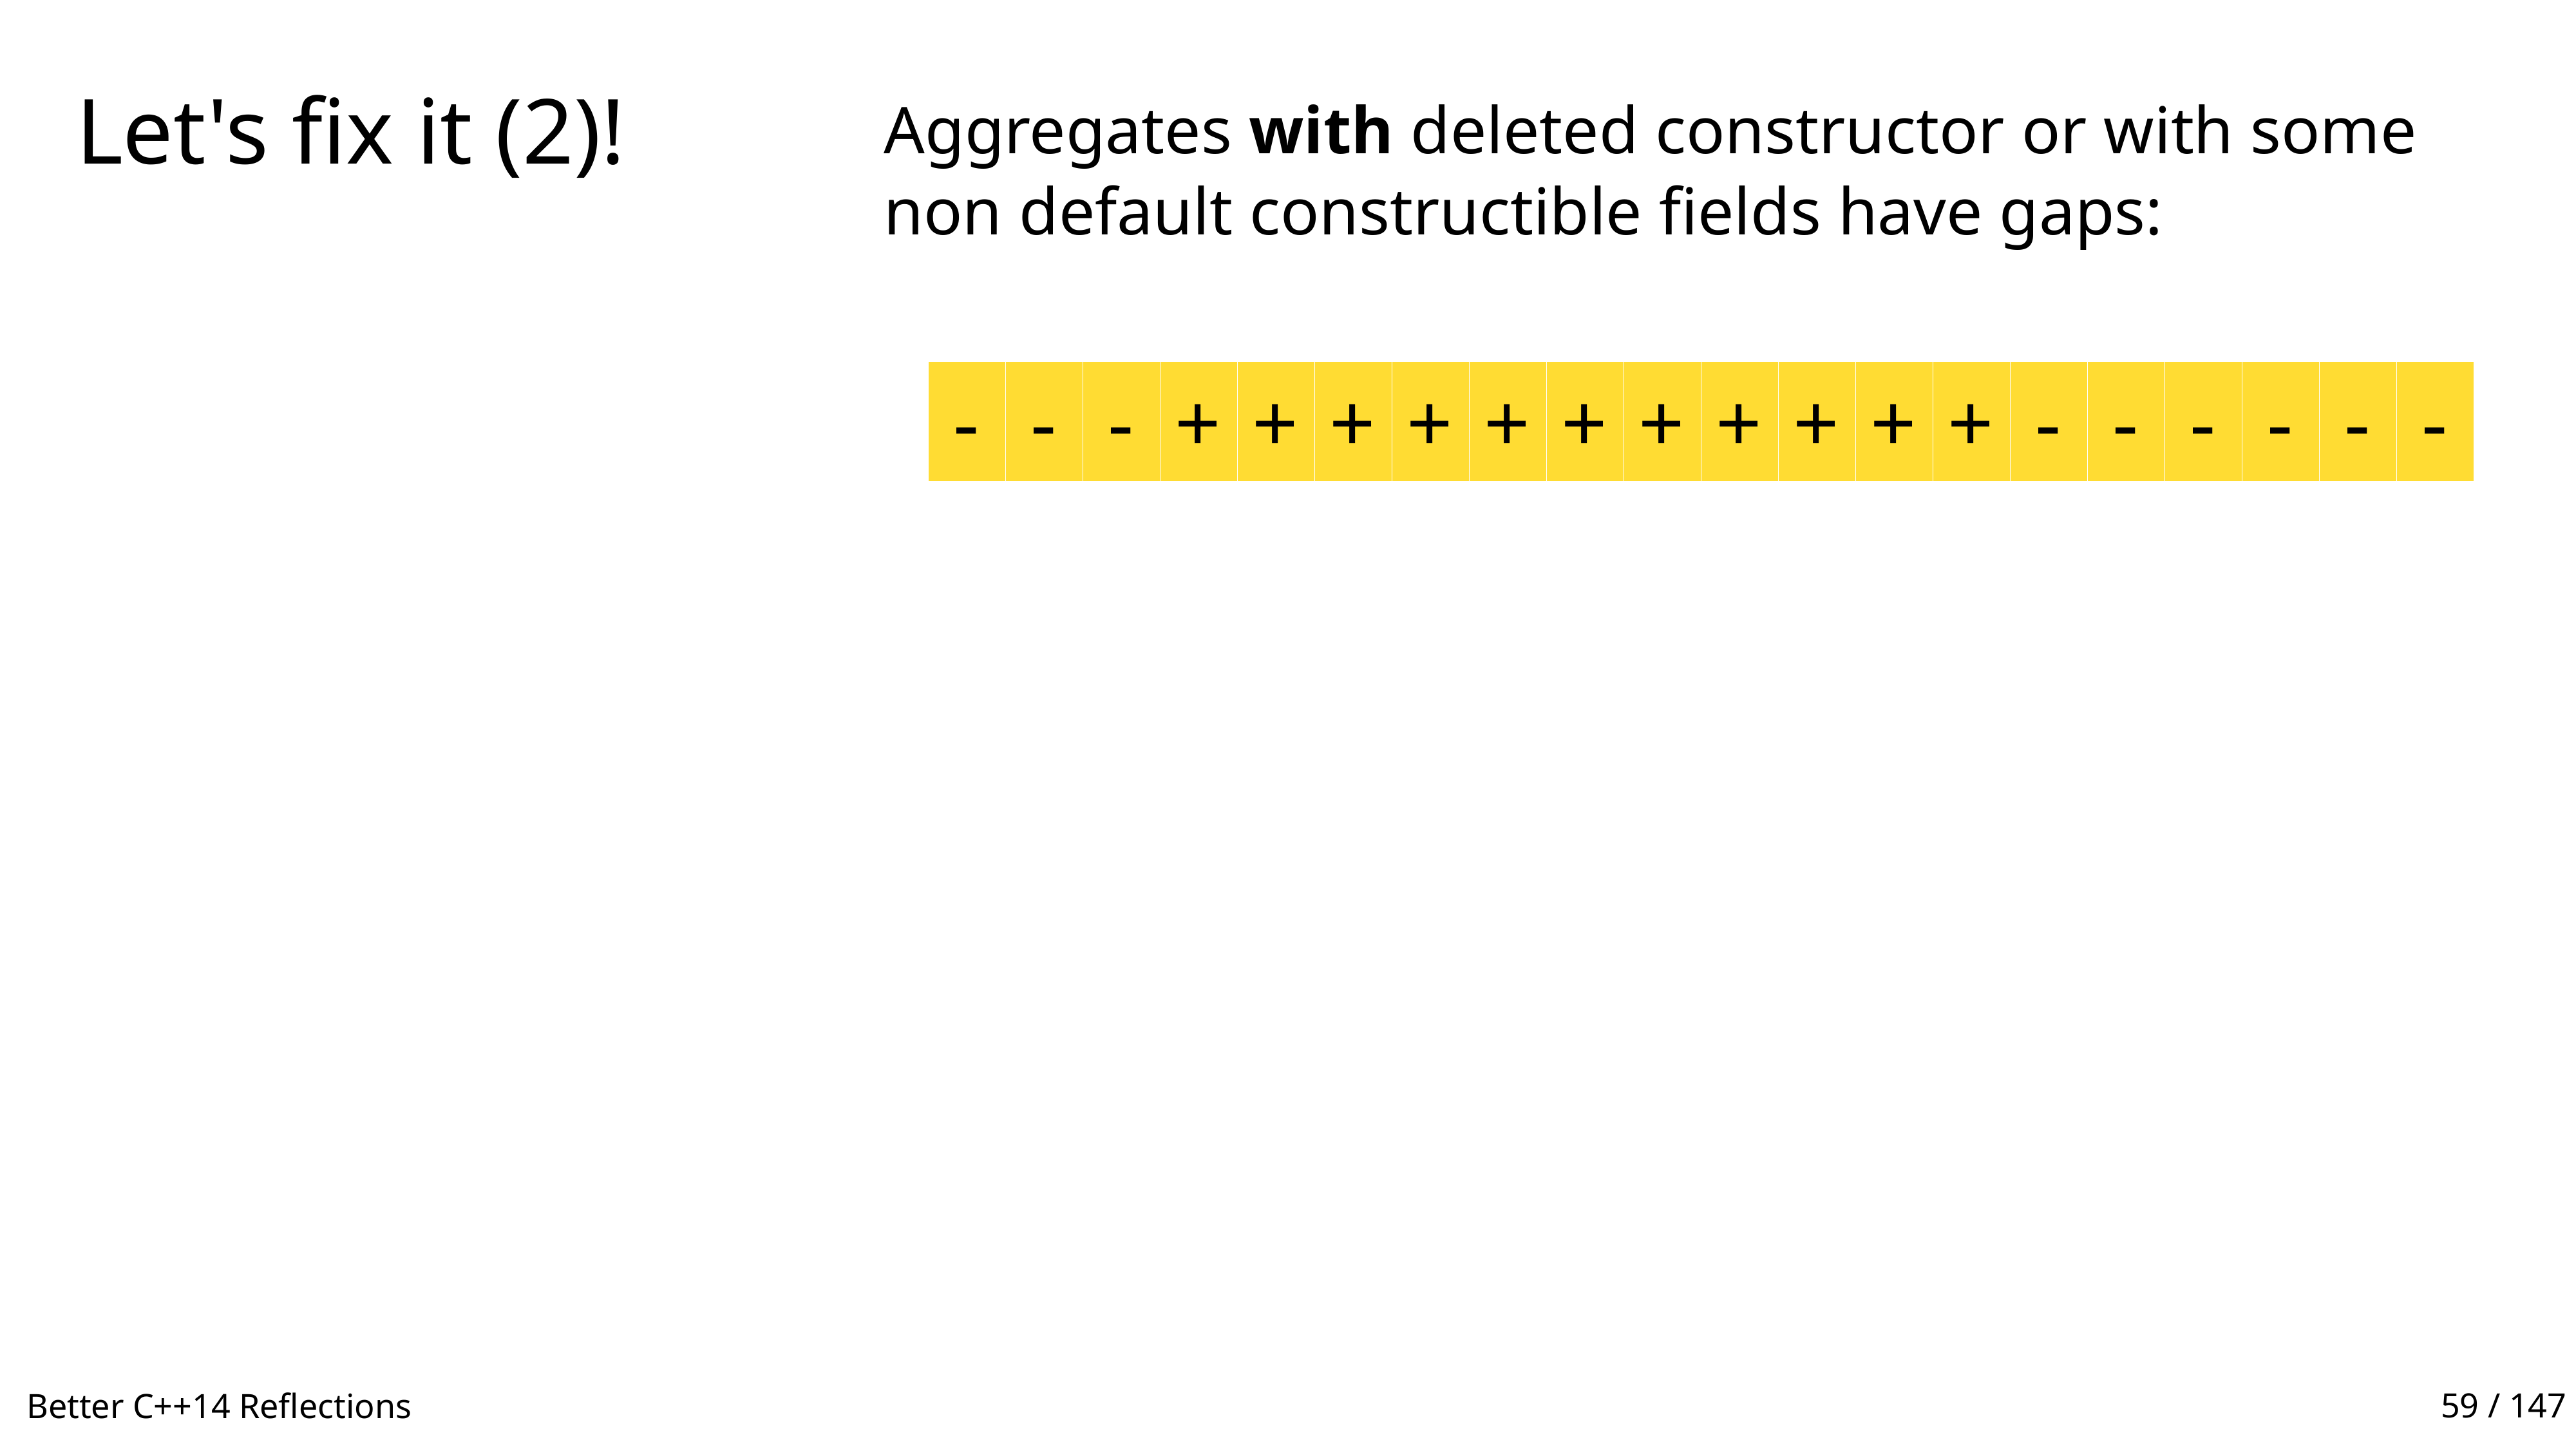

# Let's fix it (2)!
Aggregates with deleted constructor or with some non default constructible fields have gaps:
| - | - | - | + | + | + | + | + | + | + | + | + | + | + | - | - | - | - | - | - |
| --- | --- | --- | --- | --- | --- | --- | --- | --- | --- | --- | --- | --- | --- | --- | --- | --- | --- | --- | --- |
Better C++14 Reflections